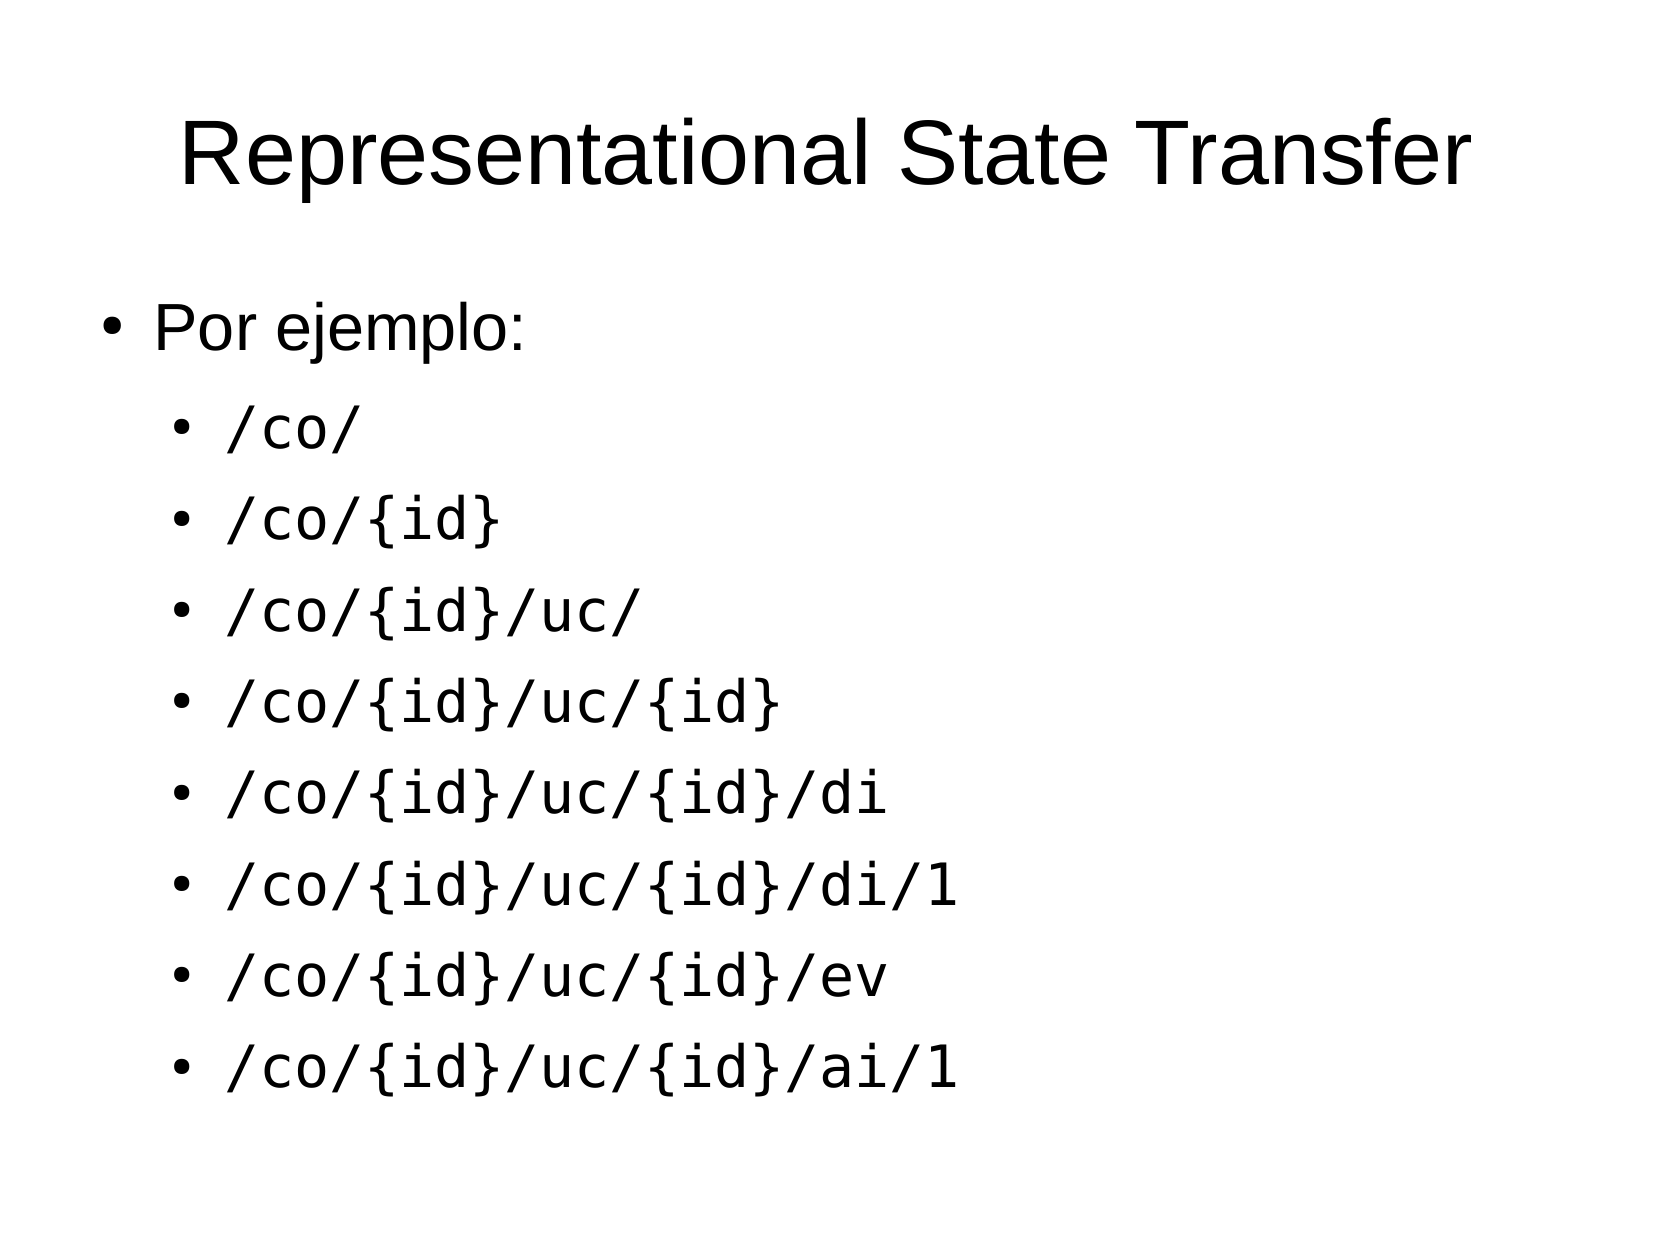

# Representational State Transfer
Por ejemplo:
/co/
/co/{id}
/co/{id}/uc/
/co/{id}/uc/{id}
/co/{id}/uc/{id}/di
/co/{id}/uc/{id}/di/1
/co/{id}/uc/{id}/ev
/co/{id}/uc/{id}/ai/1